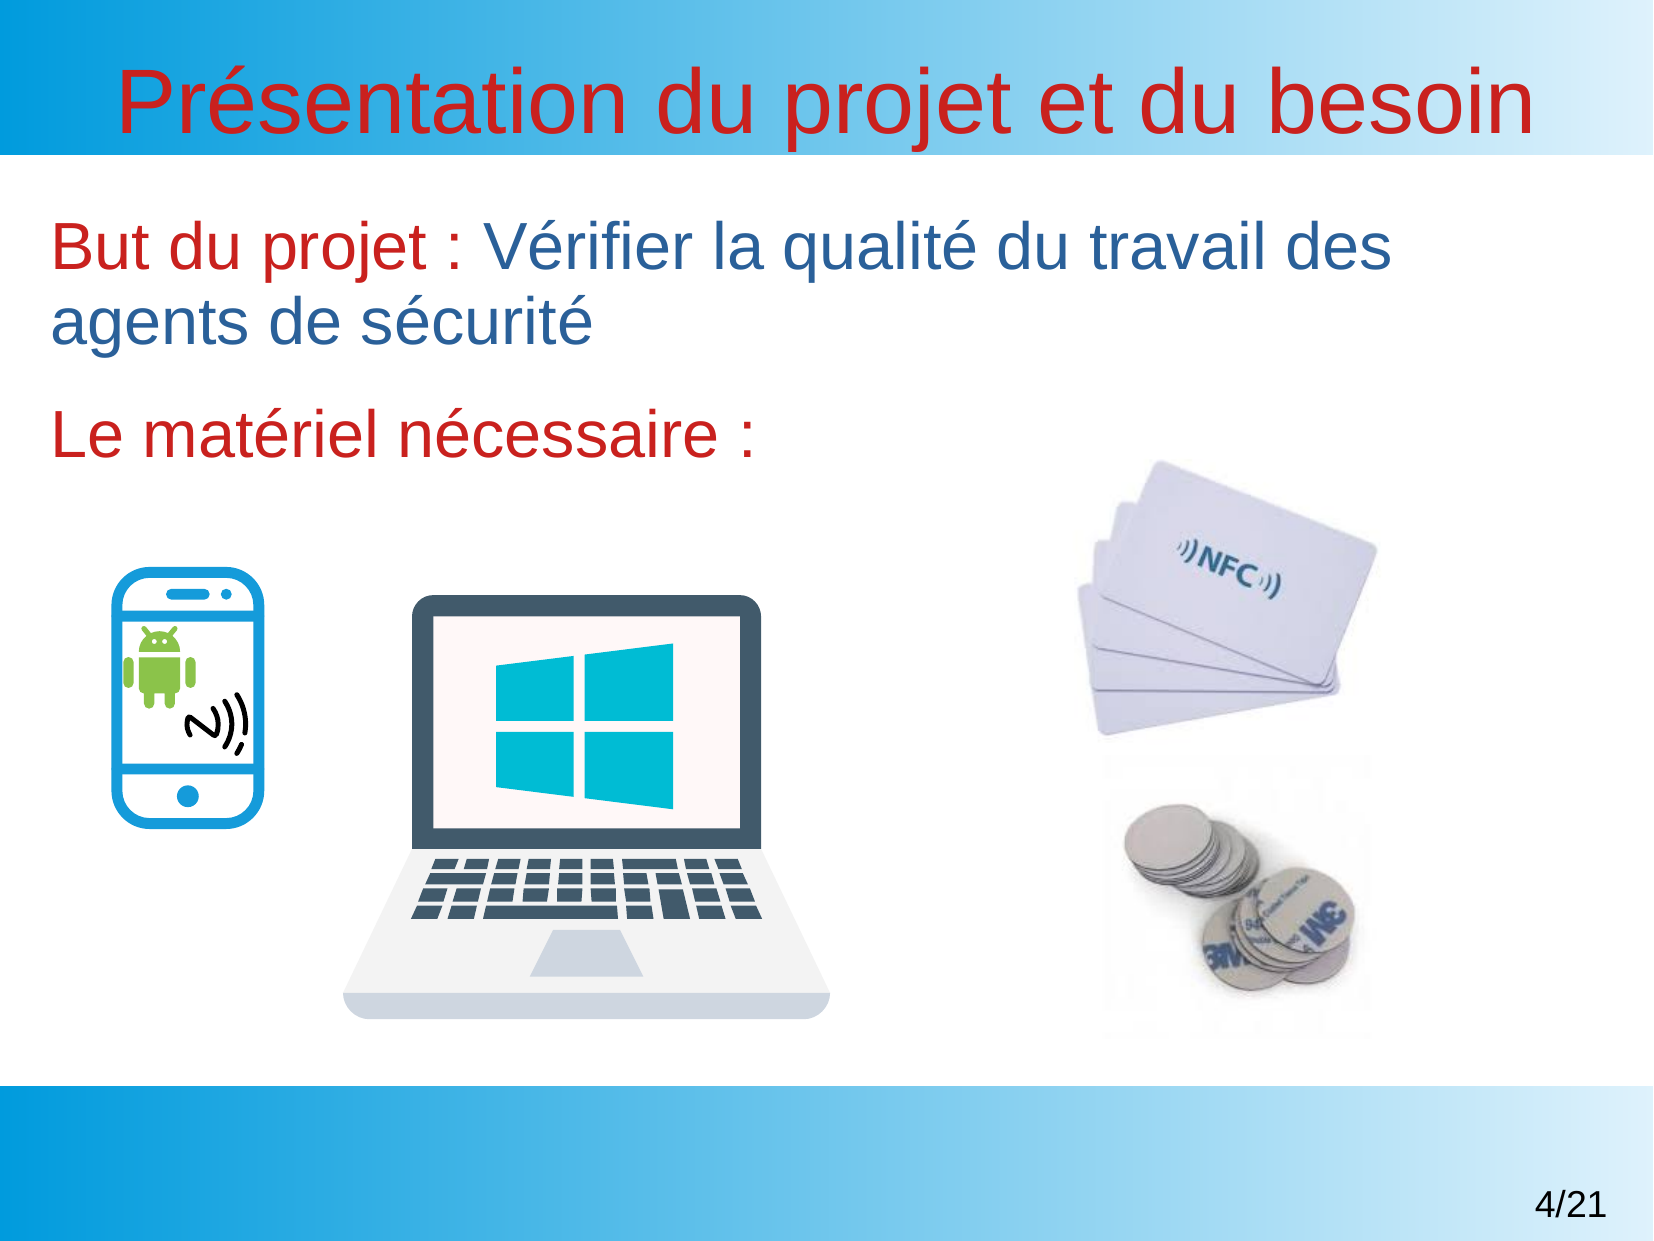

# Présentation du projet et du besoin
But du projet : Vérifier la qualité du travail des agents de sécurité
Le matériel nécessaire :